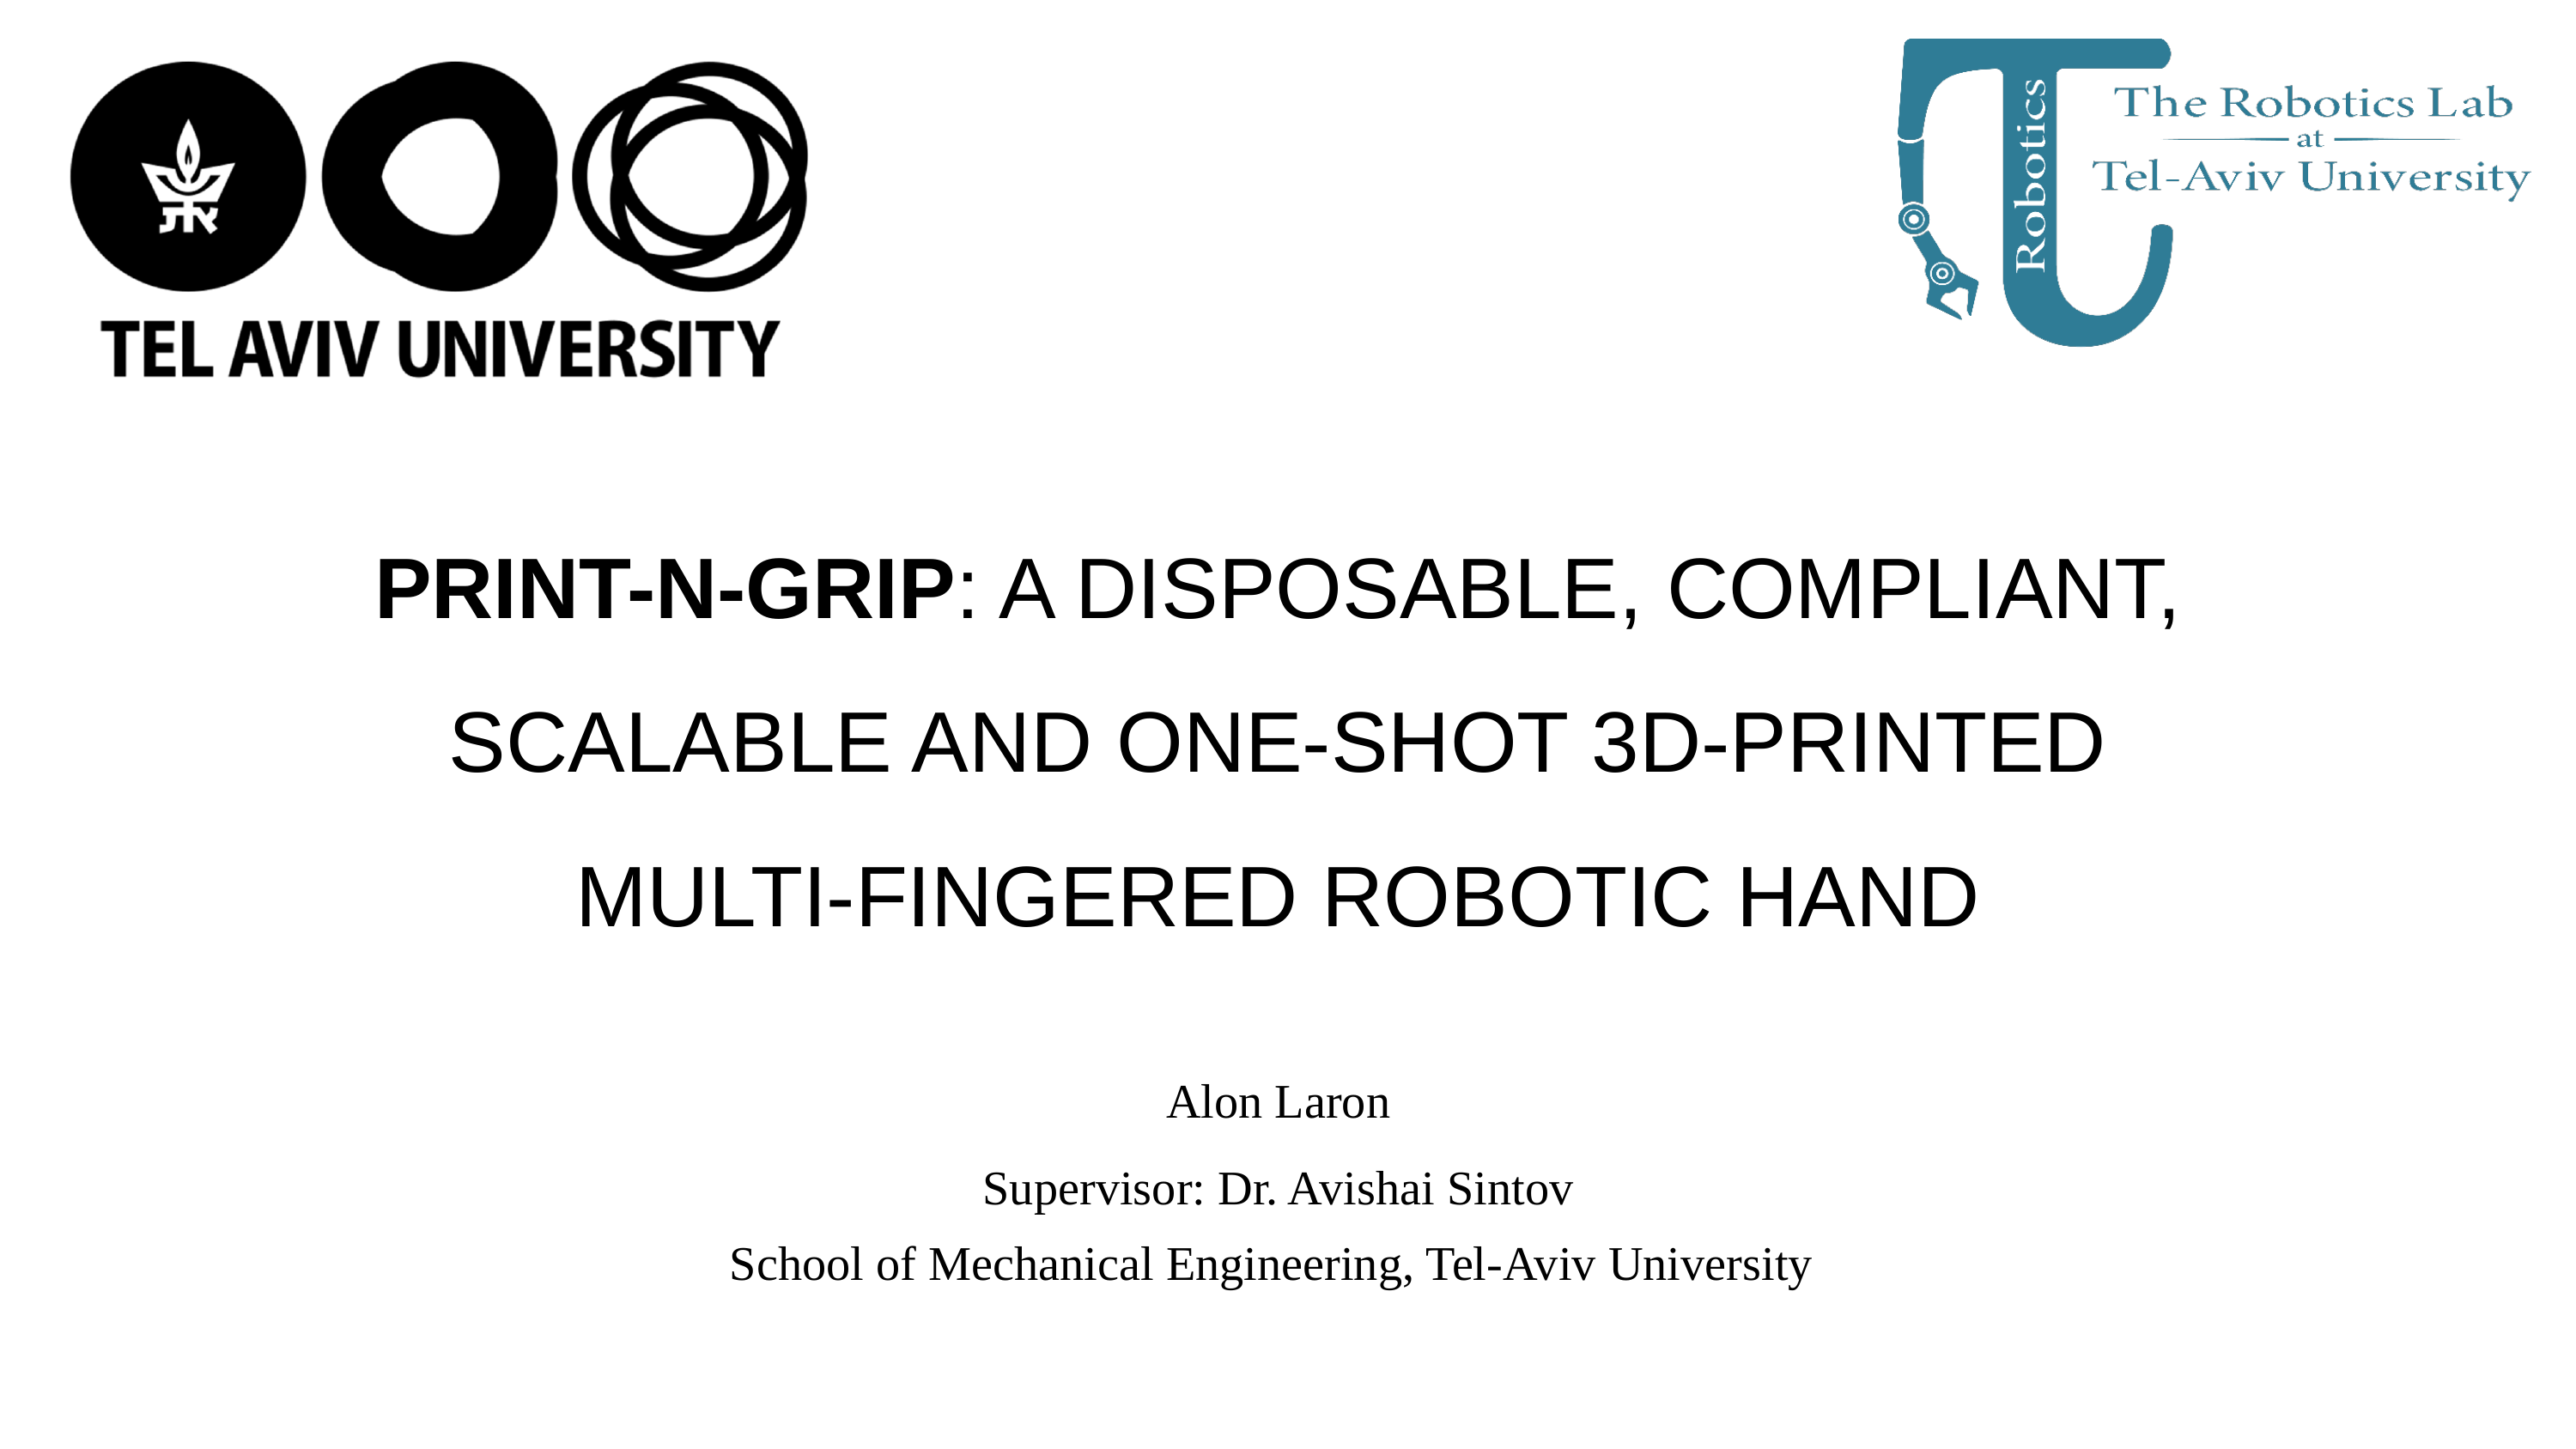

PRINT-N-GRIP: A DISPOSABLE, COMPLIANT,
SCALABLE AND ONE-SHOT 3D-PRINTED
MULTI-FINGERED ROBOTIC HAND
Alon Laron
Supervisor: Dr. Avishai Sintov
School of Mechanical Engineering, Tel-Aviv University